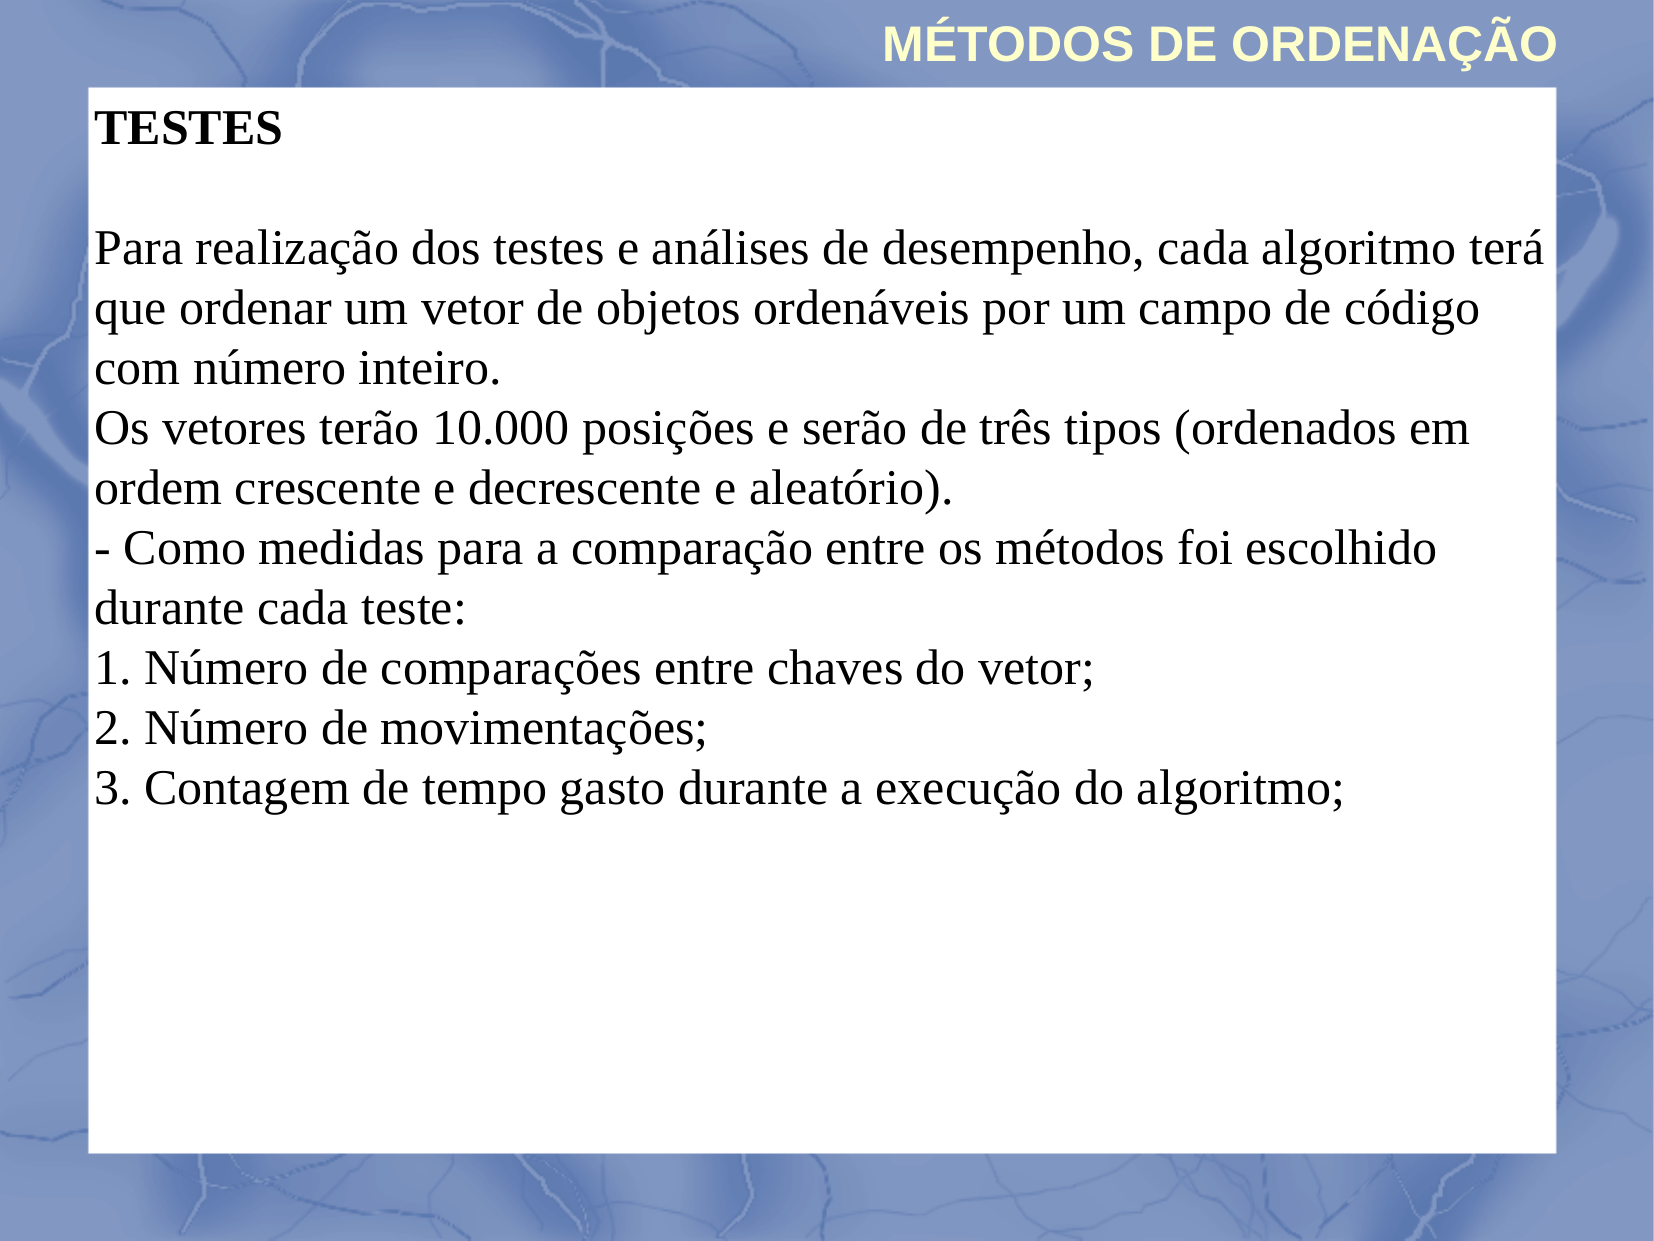

MÉTODOS DE ORDENAÇÃO
TESTES
Para realização dos testes e análises de desempenho, cada algoritmo terá que ordenar um vetor de objetos ordenáveis por um campo de código com número inteiro.
Os vetores terão 10.000 posições e serão de três tipos (ordenados em ordem crescente e decrescente e aleatório).
- Como medidas para a comparação entre os métodos foi escolhido durante cada teste:
1. Número de comparações entre chaves do vetor;
2. Número de movimentações;
3. Contagem de tempo gasto durante a execução do algoritmo;